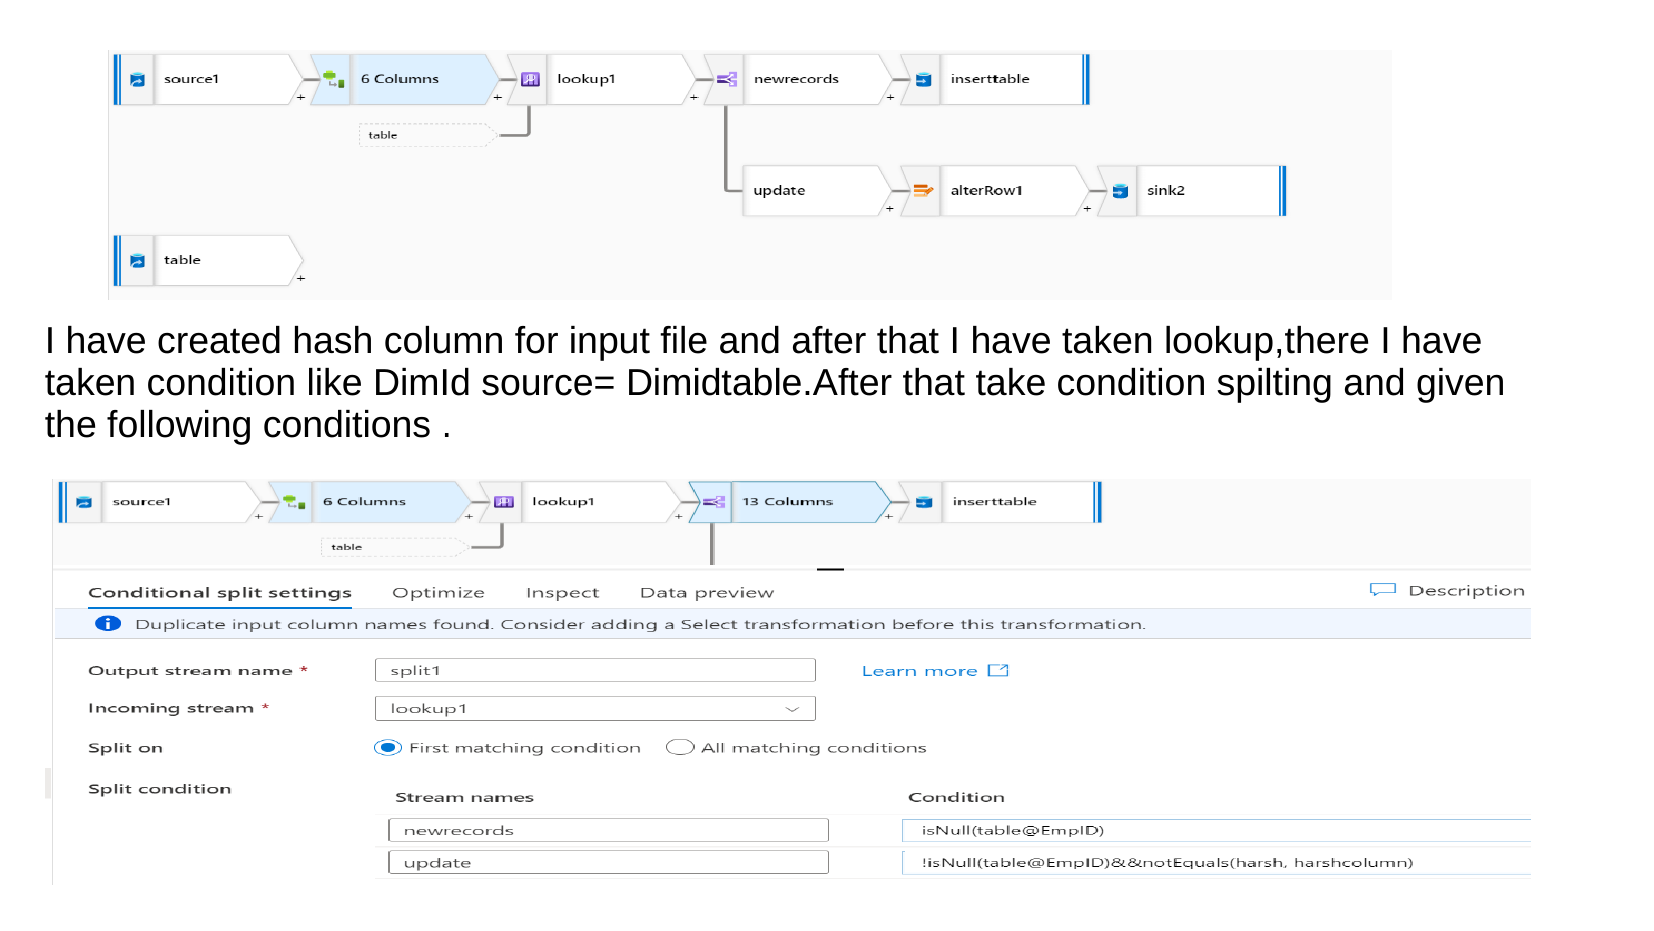

I have created hash column for input file and after that I have taken lookup,there I have taken condition like DimId source= Dimidtable.After that take condition spilting and given the following conditions .